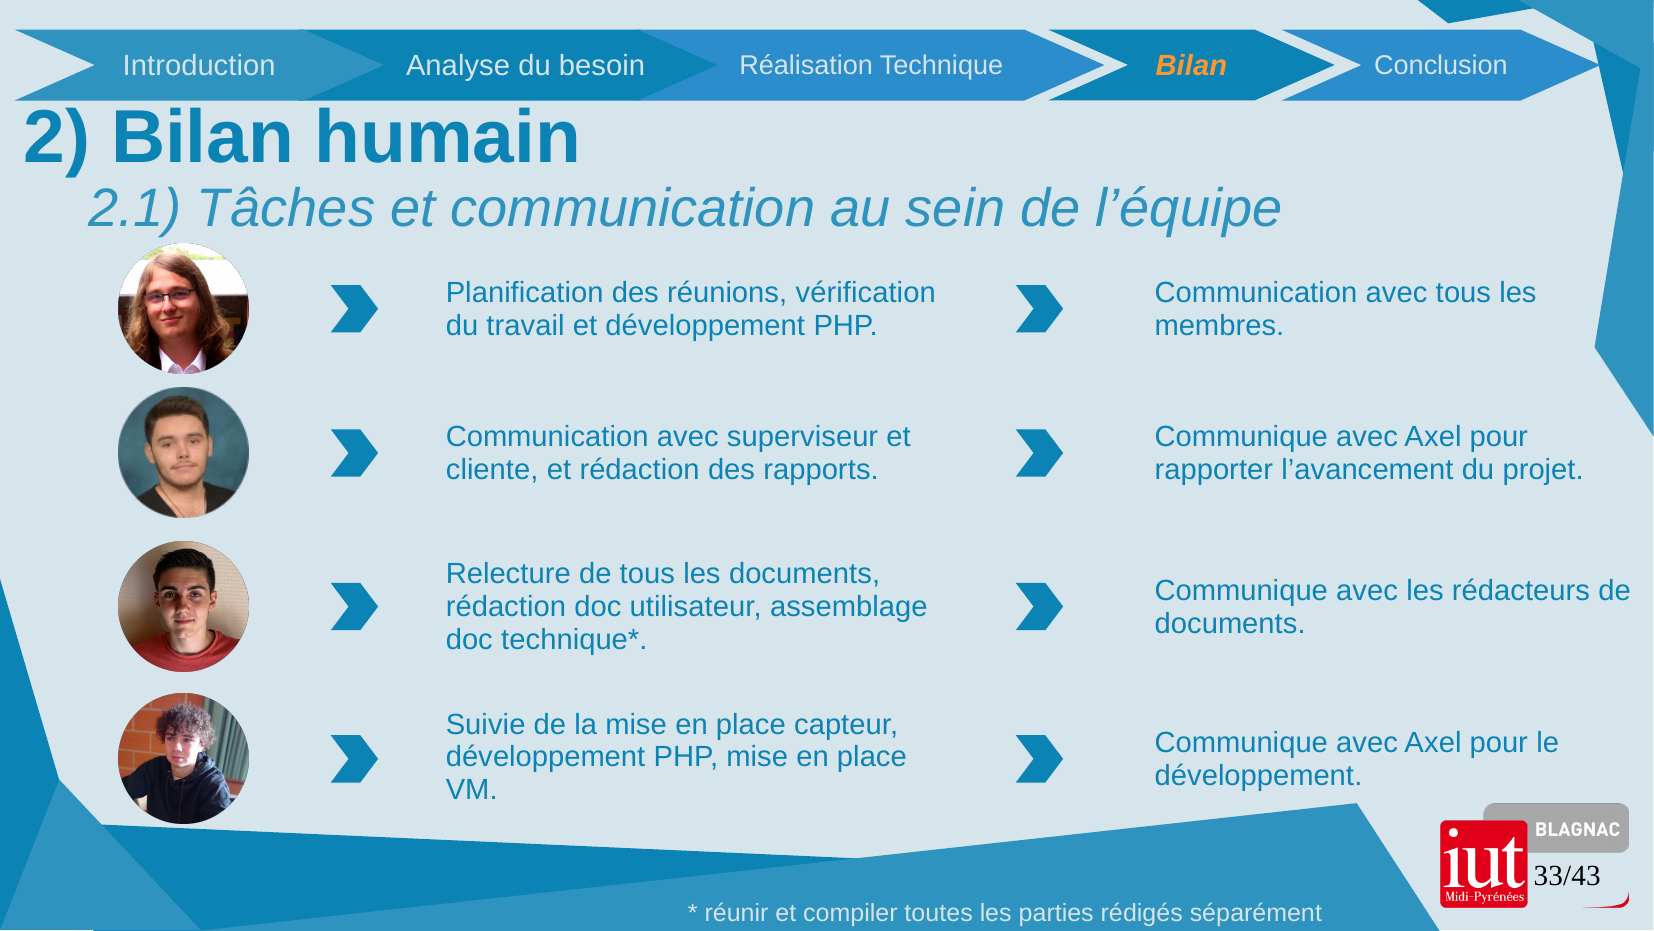

Bilan
Introduction
 Analyse du besoin
Réalisation Technique
Conclusion
# 2) Bilan humain
2.1) Tâches et communication au sein de l’équipe
Planification des réunions, vérification
du travail et développement PHP.
Communication avec tous les membres.
Communication avec superviseur et cliente, et rédaction des rapports.
Communique avec Axel pour rapporter l’avancement du projet.
Relecture de tous les documents, rédaction doc utilisateur, assemblage doc technique*.
Communique avec les rédacteurs de documents.
Suivie de la mise en place capteur, développement PHP, mise en place VM.
Communique avec Axel pour le développement.
33
* réunir et compiler toutes les parties rédigés séparément